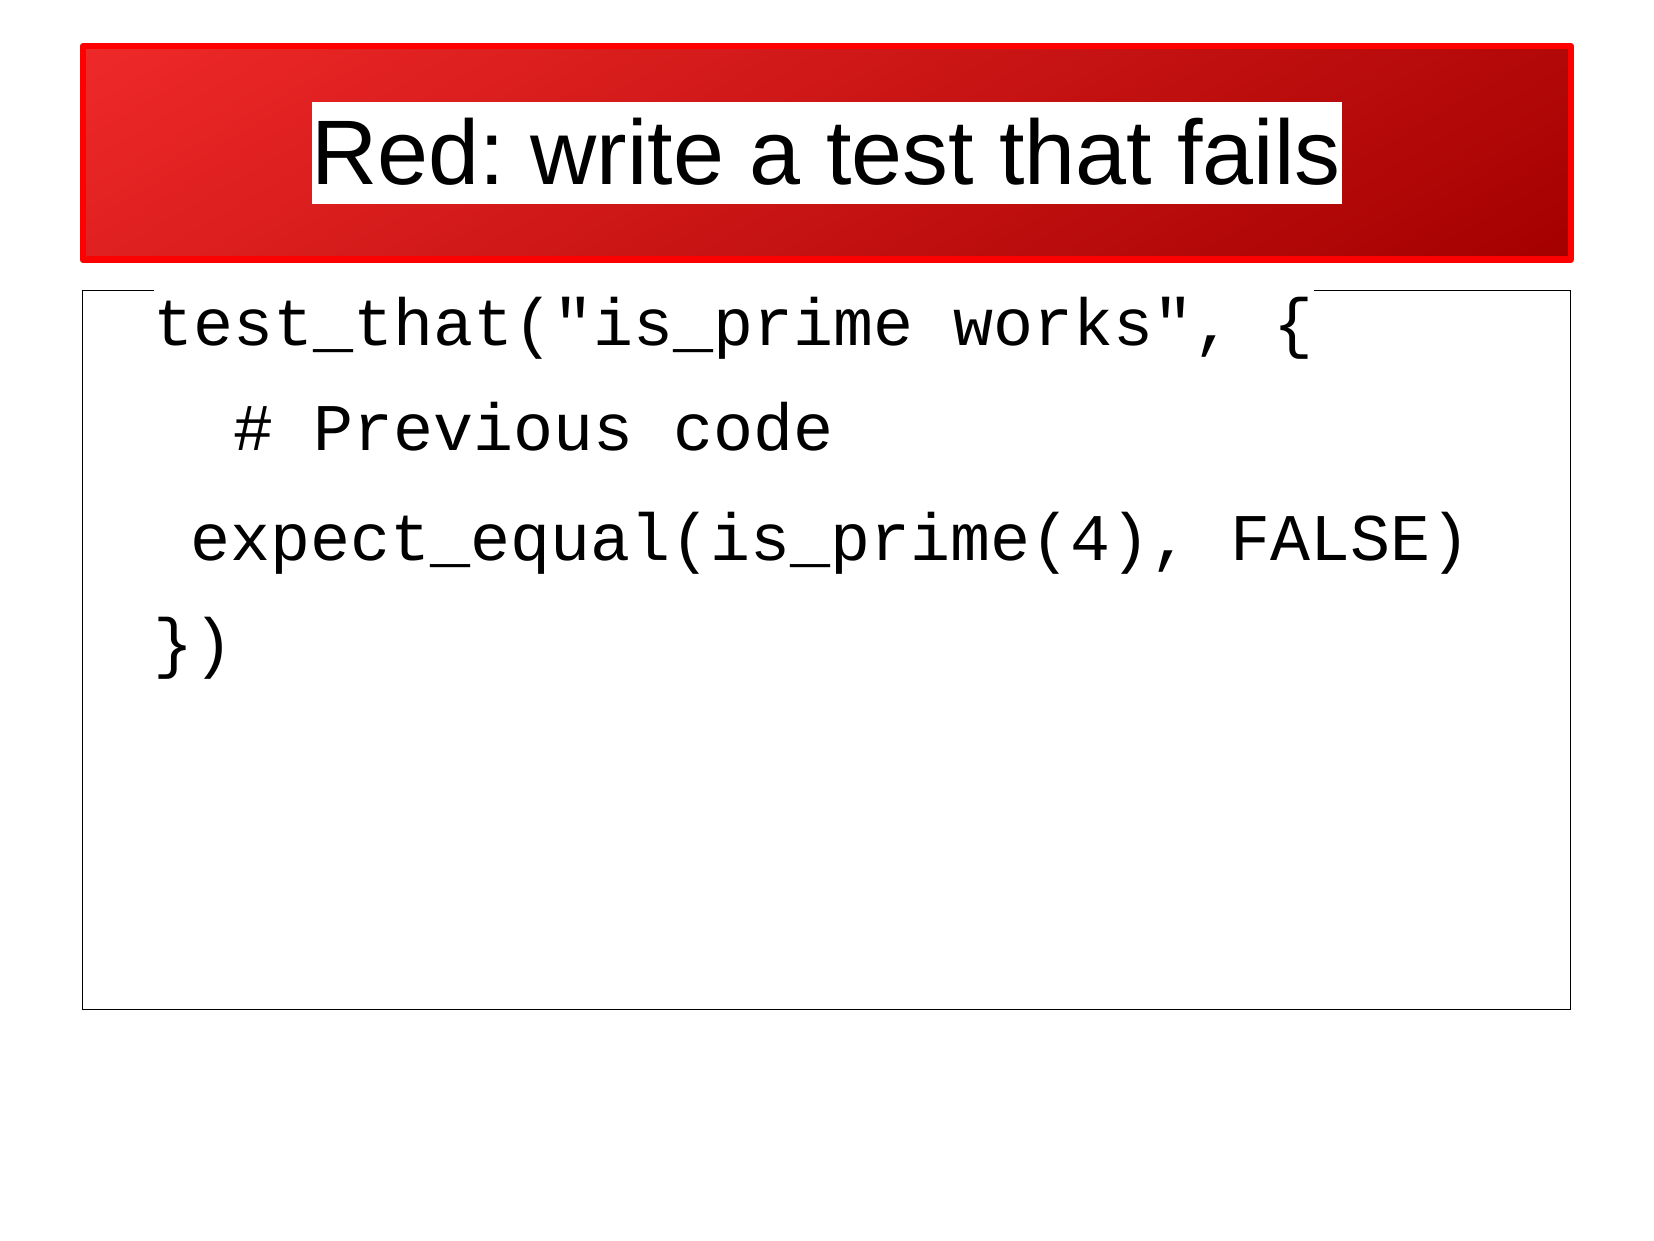

Red: write a test that fails
#
test_that("is_prime works", {
 # Previous code
 expect_equal(is_prime(4), FALSE)
})